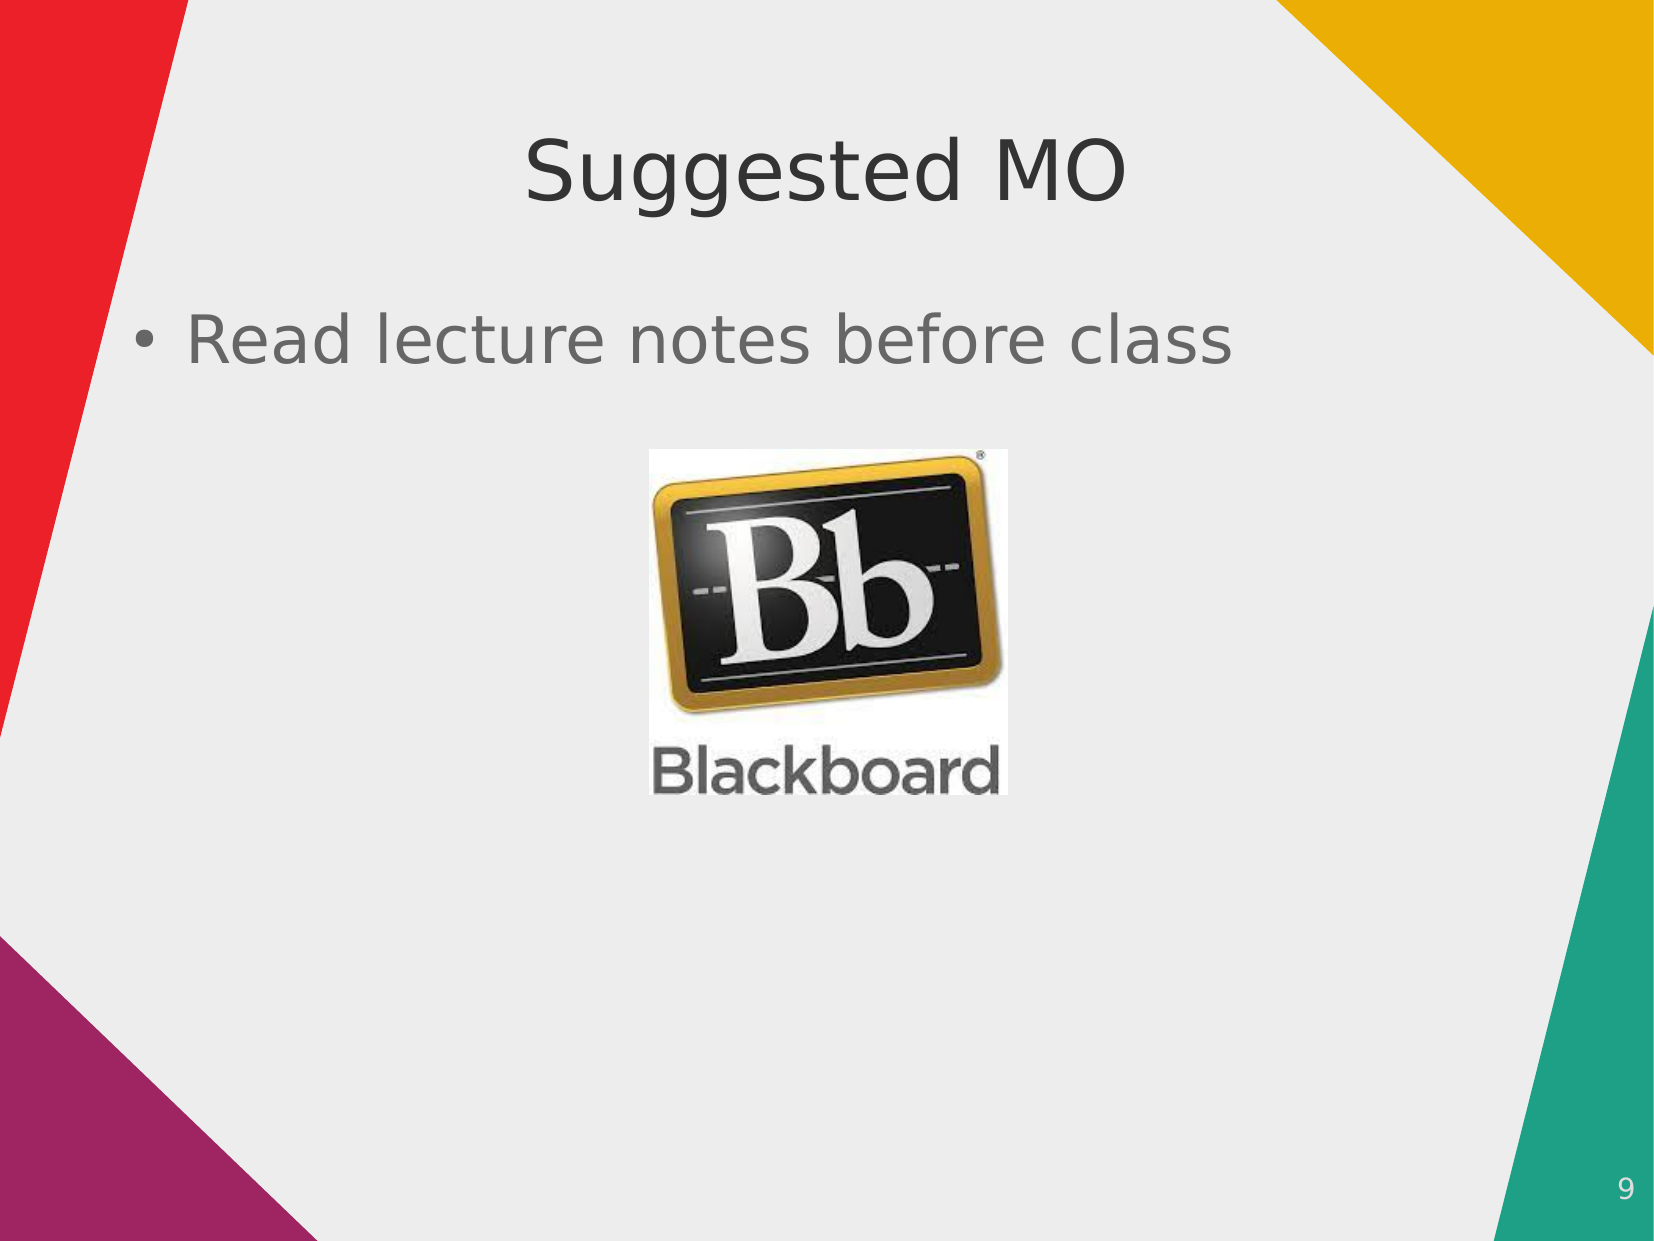

# Suggested MO
Read lecture notes before class
9